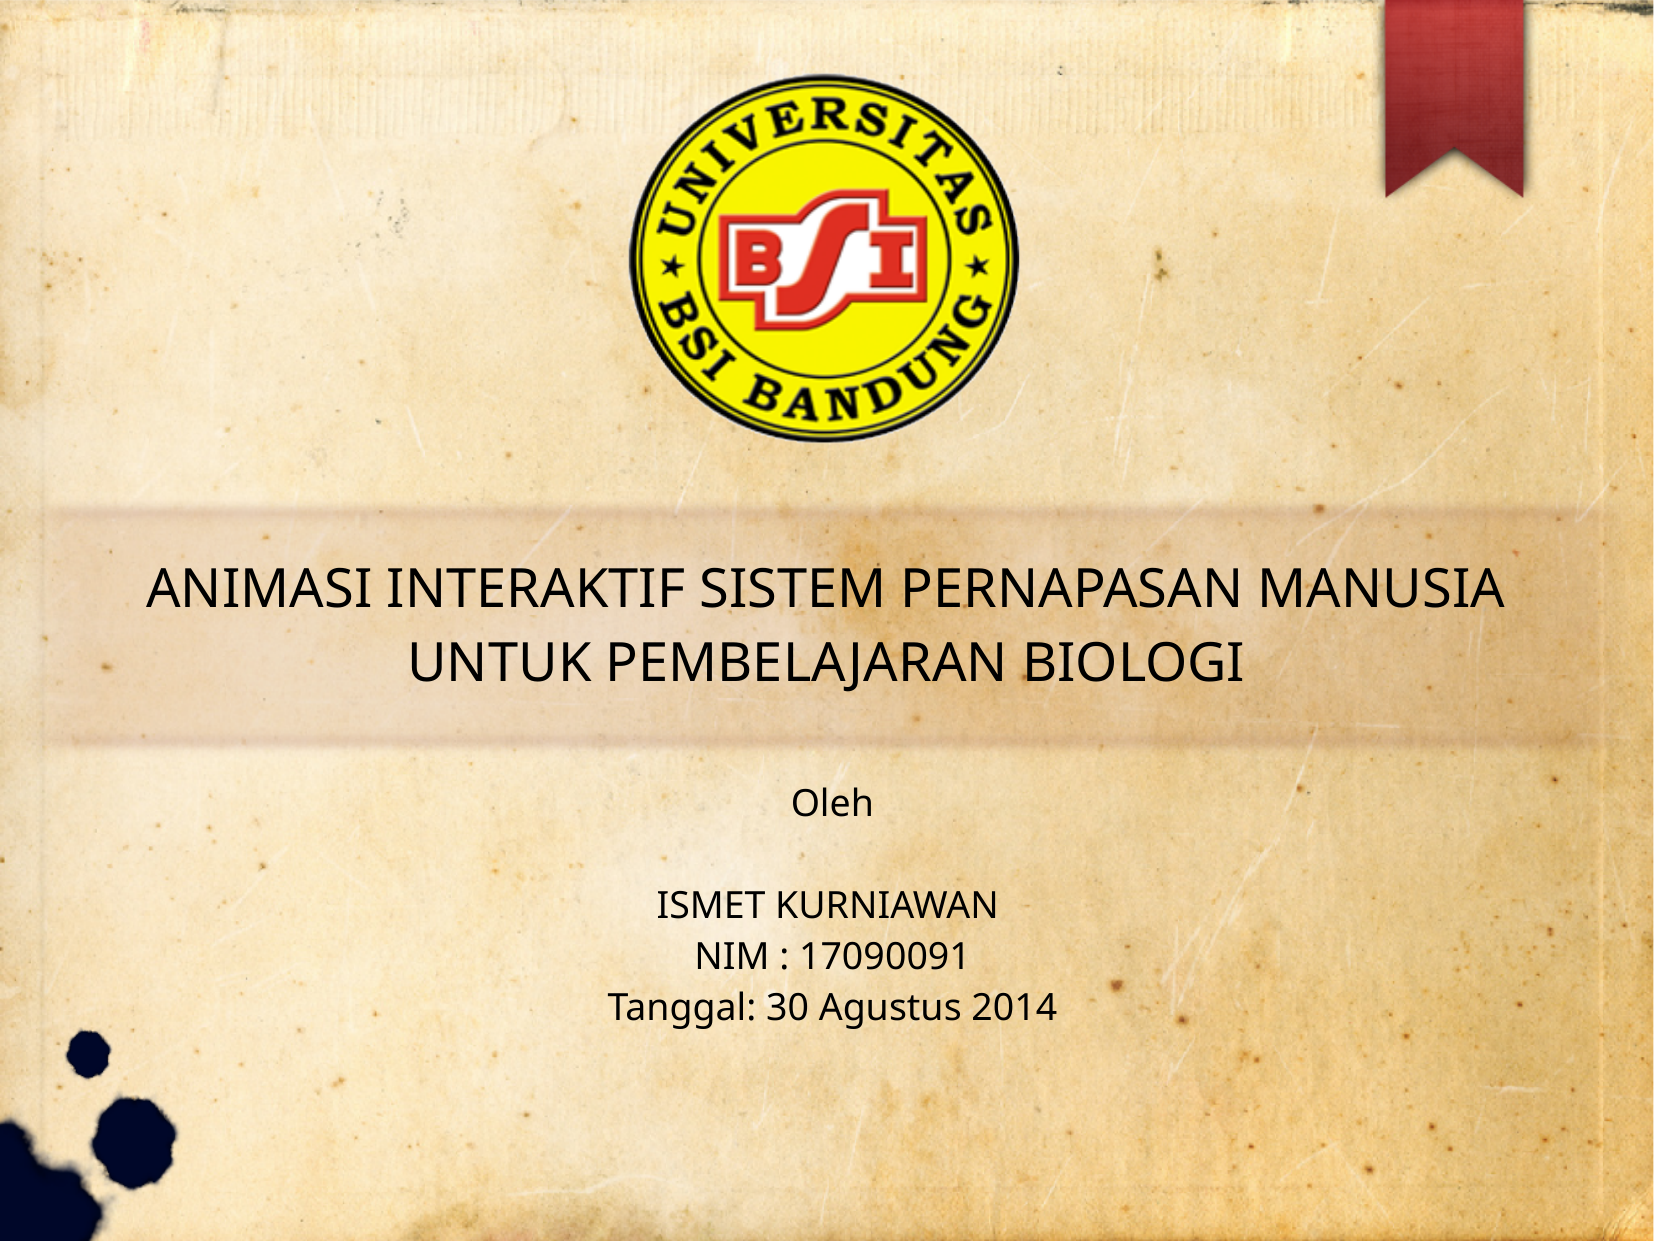

# ANIMASI INTERAKTIF SISTEM PERNAPASAN MANUSIA UNTUK PEMBELAJARAN BIOLOGI
Oleh
ISMET KURNIAWAN
NIM : 17090091
Tanggal: 30 Agustus 2014